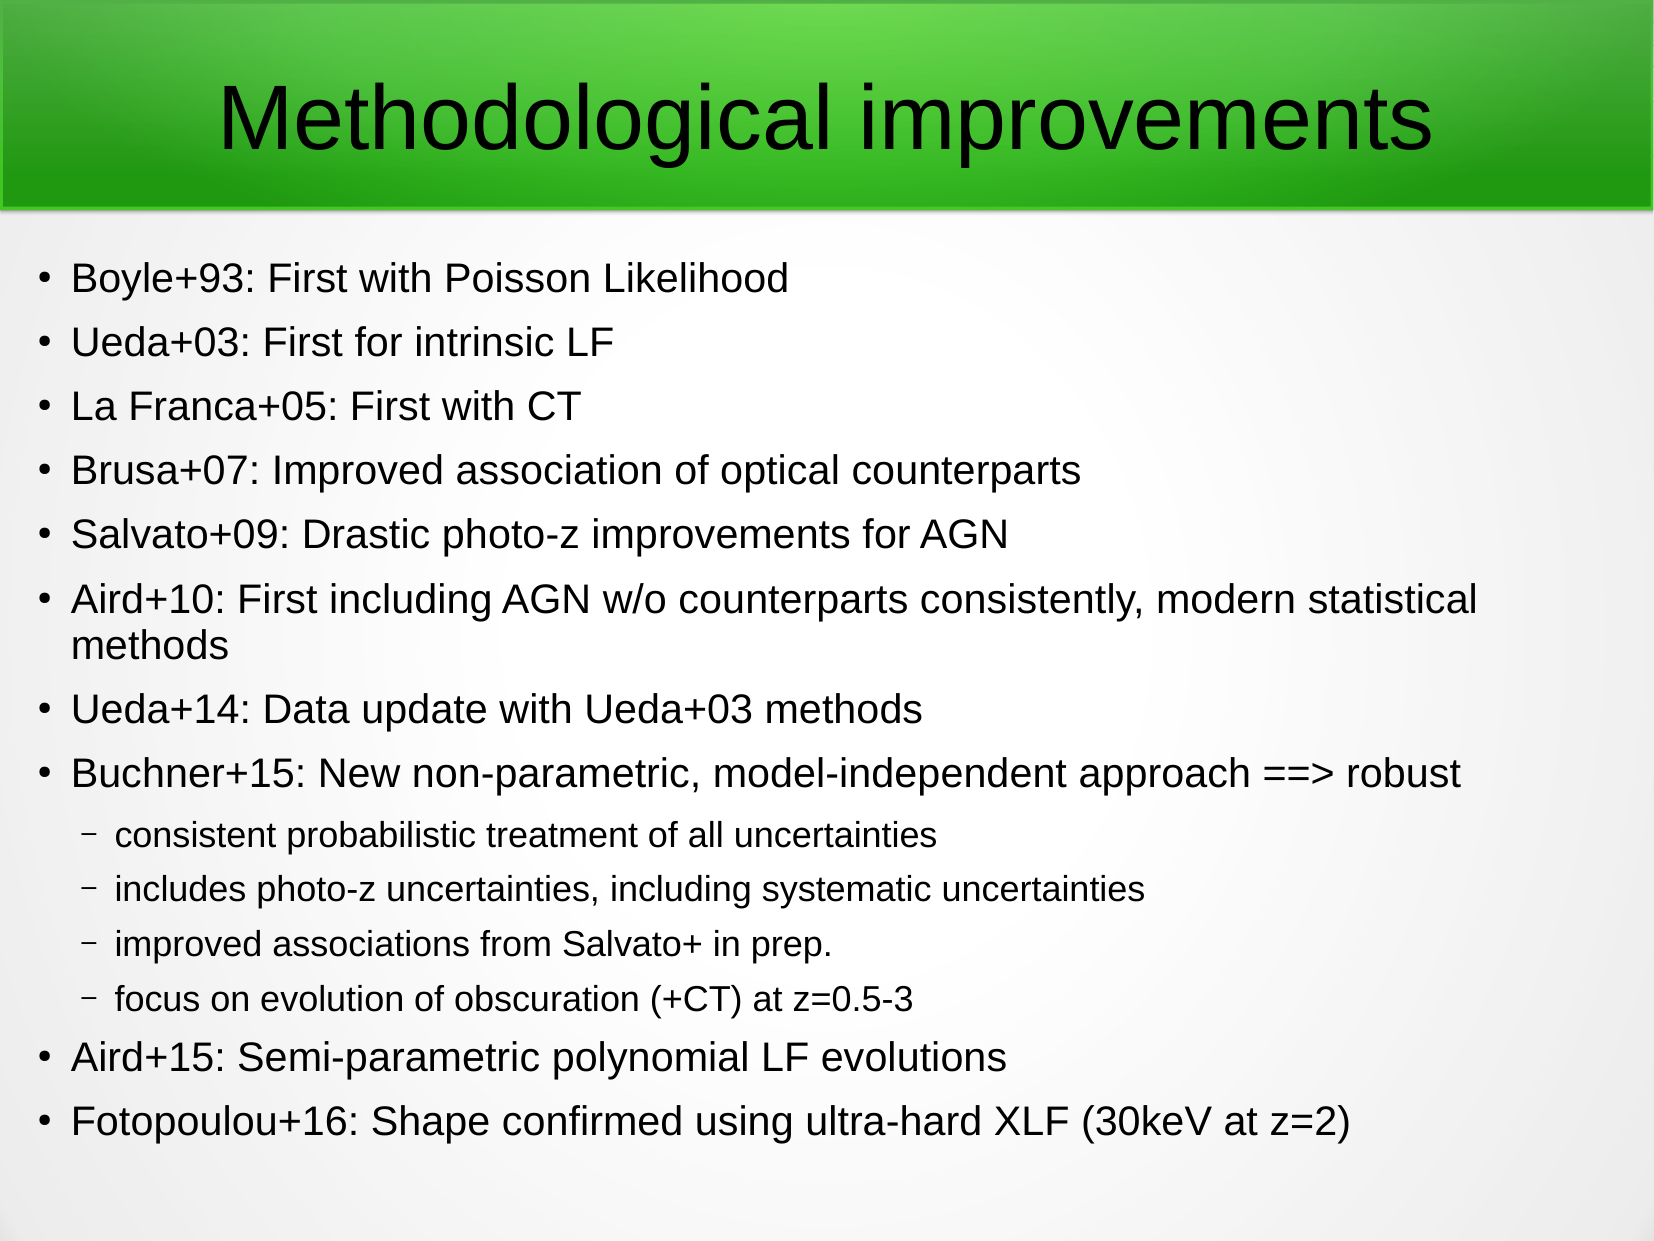

# Methodological improvements
Boyle+93: First with Poisson Likelihood
Ueda+03: First for intrinsic LF
La Franca+05: First with CT
Brusa+07: Improved association of optical counterparts
Salvato+09: Drastic photo-z improvements for AGN
Aird+10: First including AGN w/o counterparts consistently, modern statistical methods
Ueda+14: Data update with Ueda+03 methods
Buchner+15: New non-parametric, model-independent approach ==> robust
consistent probabilistic treatment of all uncertainties
includes photo-z uncertainties, including systematic uncertainties
improved associations from Salvato+ in prep.
focus on evolution of obscuration (+CT) at z=0.5-3
Aird+15: Semi-parametric polynomial LF evolutions
Fotopoulou+16: Shape confirmed using ultra-hard XLF (30keV at z=2)